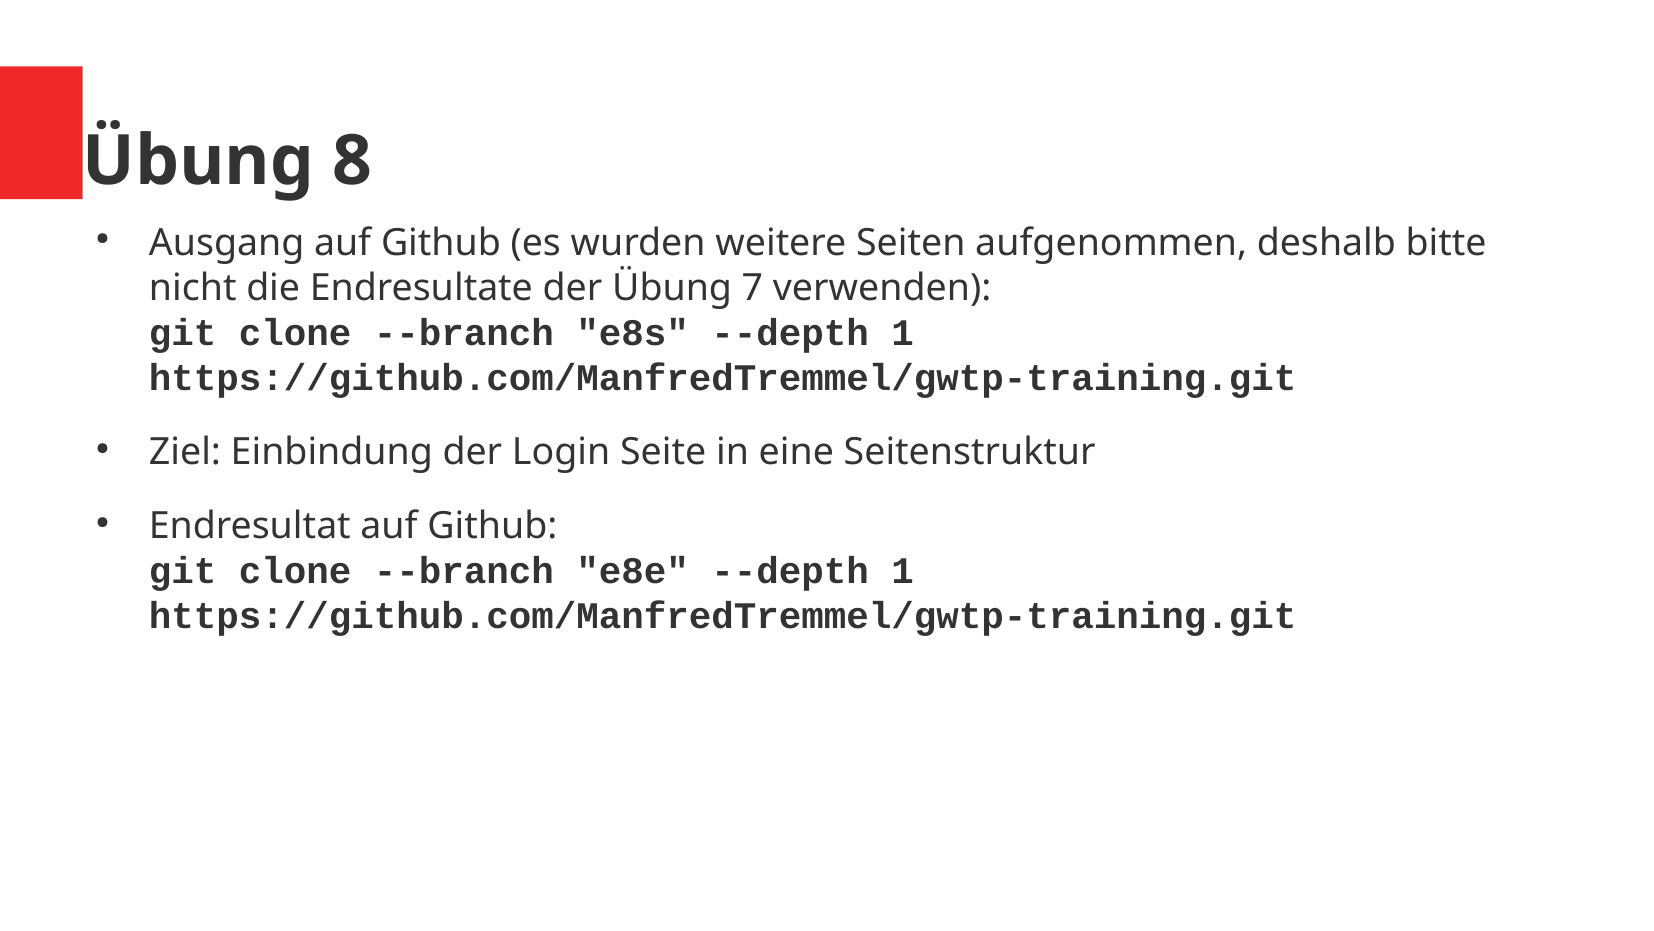

# Übung 8
Ausgang auf Github (es wurden weitere Seiten aufgenommen, deshalb bitte nicht die Endresultate der Übung 7 verwenden):
git clone --branch "e8s" --depth 1 https://github.com/ManfredTremmel/gwtp-training.git
Ziel: Einbindung der Login Seite in eine Seitenstruktur
Endresultat auf Github:
git clone --branch "e8e" --depth 1 https://github.com/ManfredTremmel/gwtp-training.git